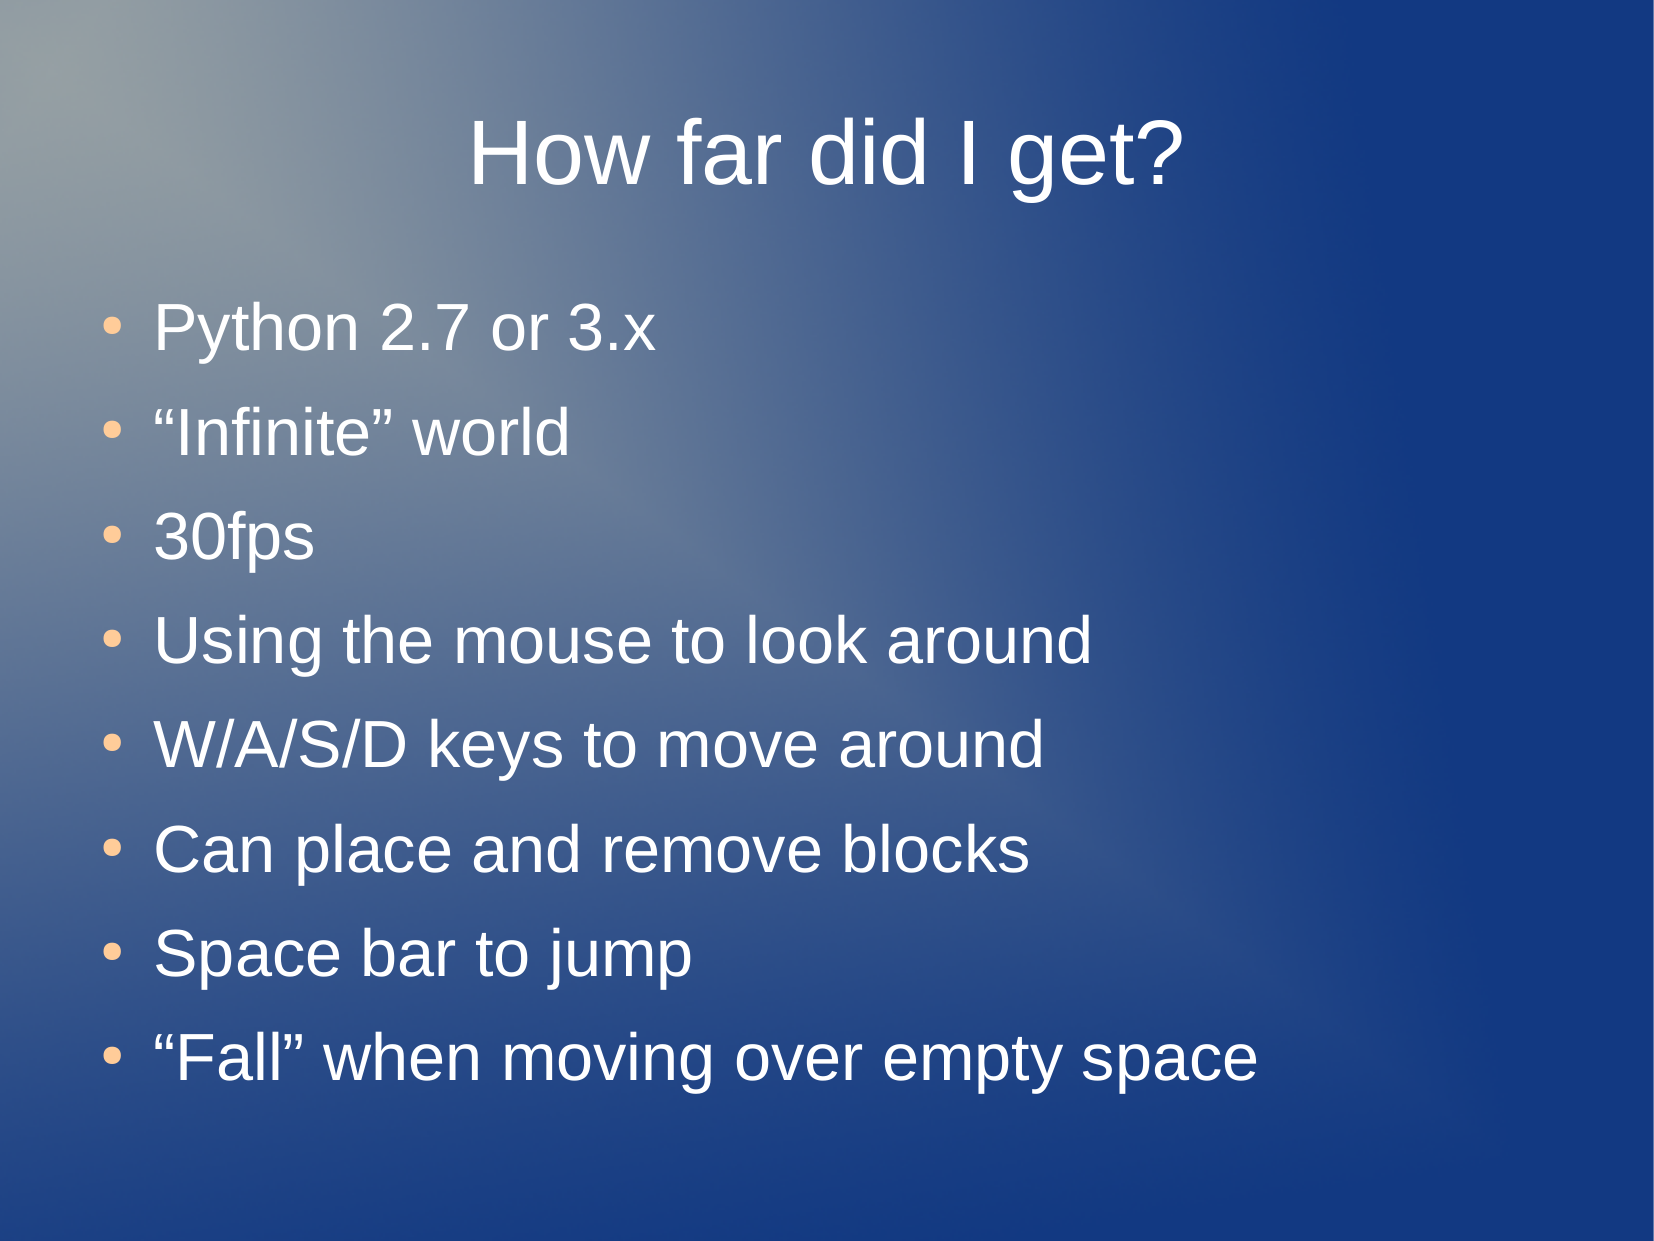

# How far did I get?
Python 2.7 or 3.x
“Infinite” world
30fps
Using the mouse to look around
W/A/S/D keys to move around
Can place and remove blocks
Space bar to jump
“Fall” when moving over empty space